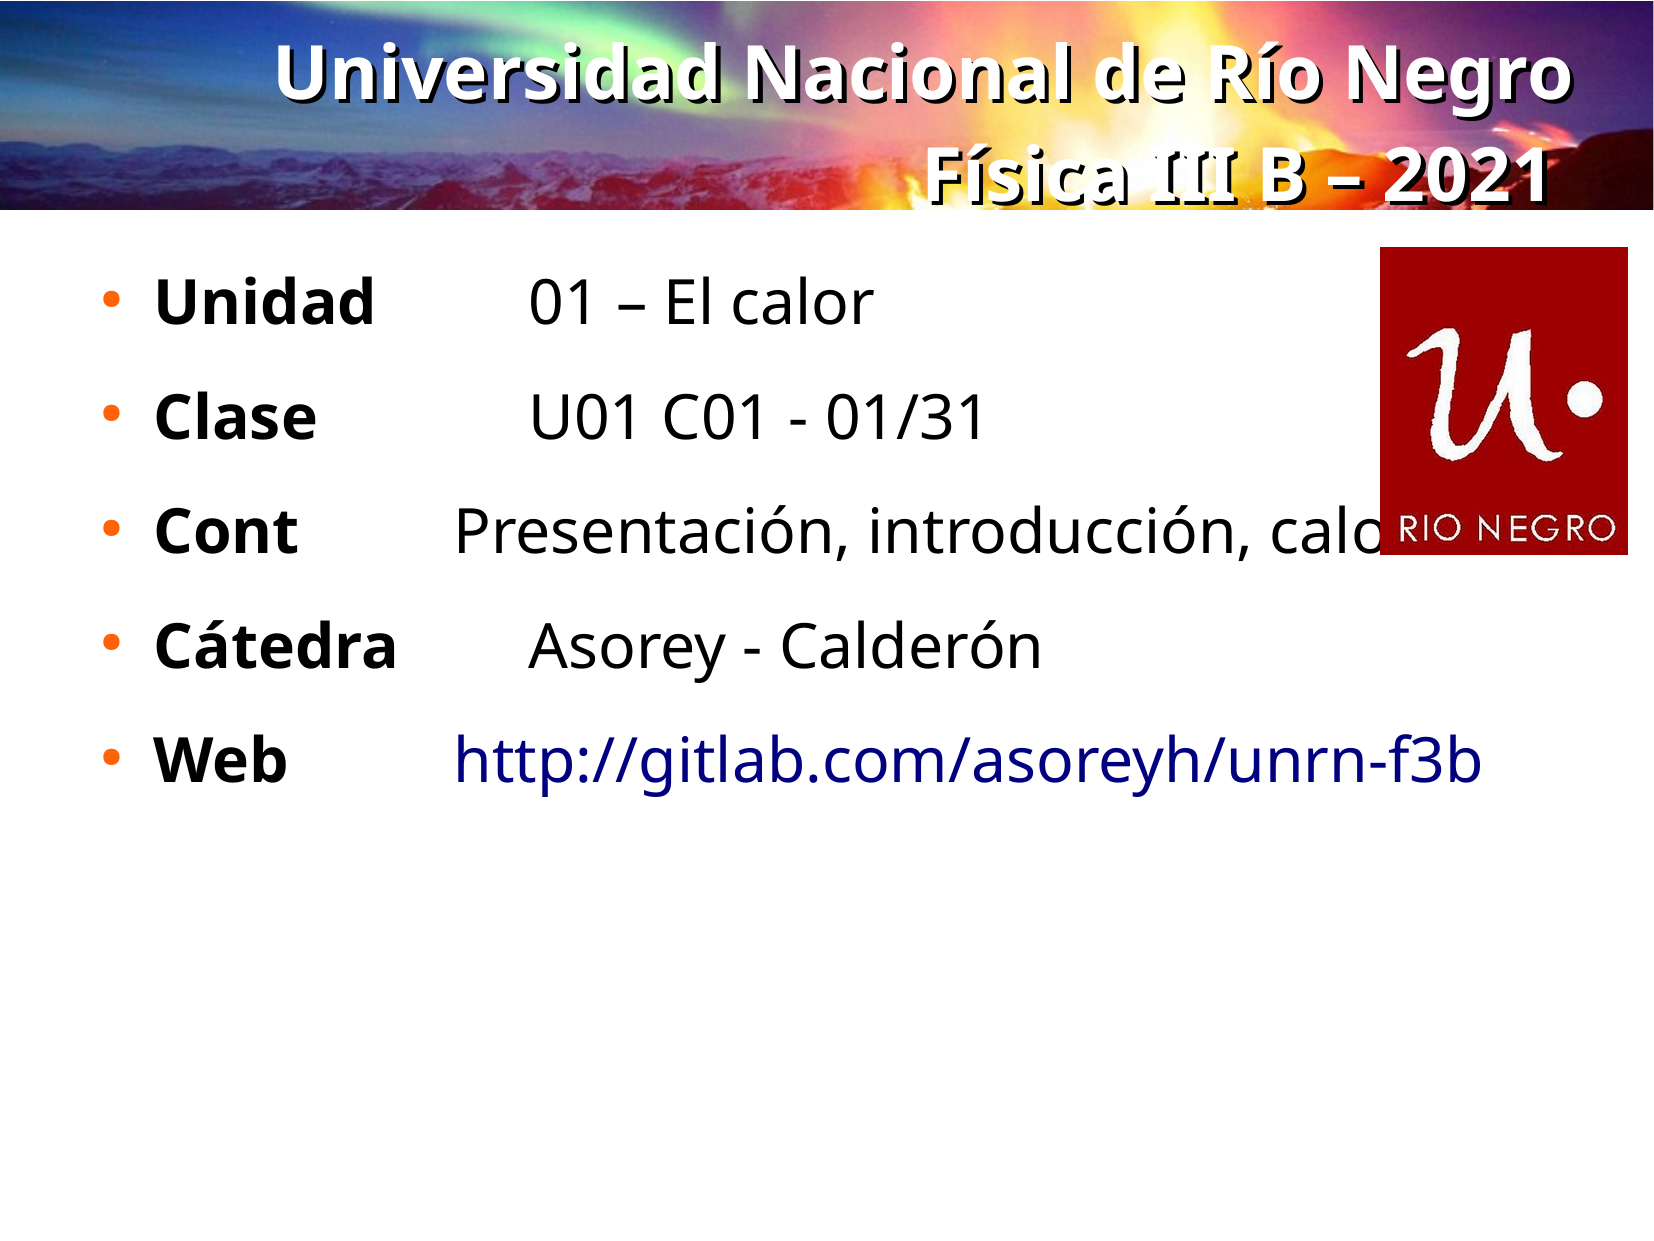

# Universidad Nacional de Río Negro Física III B – 2021
Unidad 		01 – El calor
Clase			U01 C01 - 01/31
Cont			Presentación, introducción, calor
Cátedra		Asorey - Calderón
Web			http://gitlab.com/asoreyh/unrn-f3b